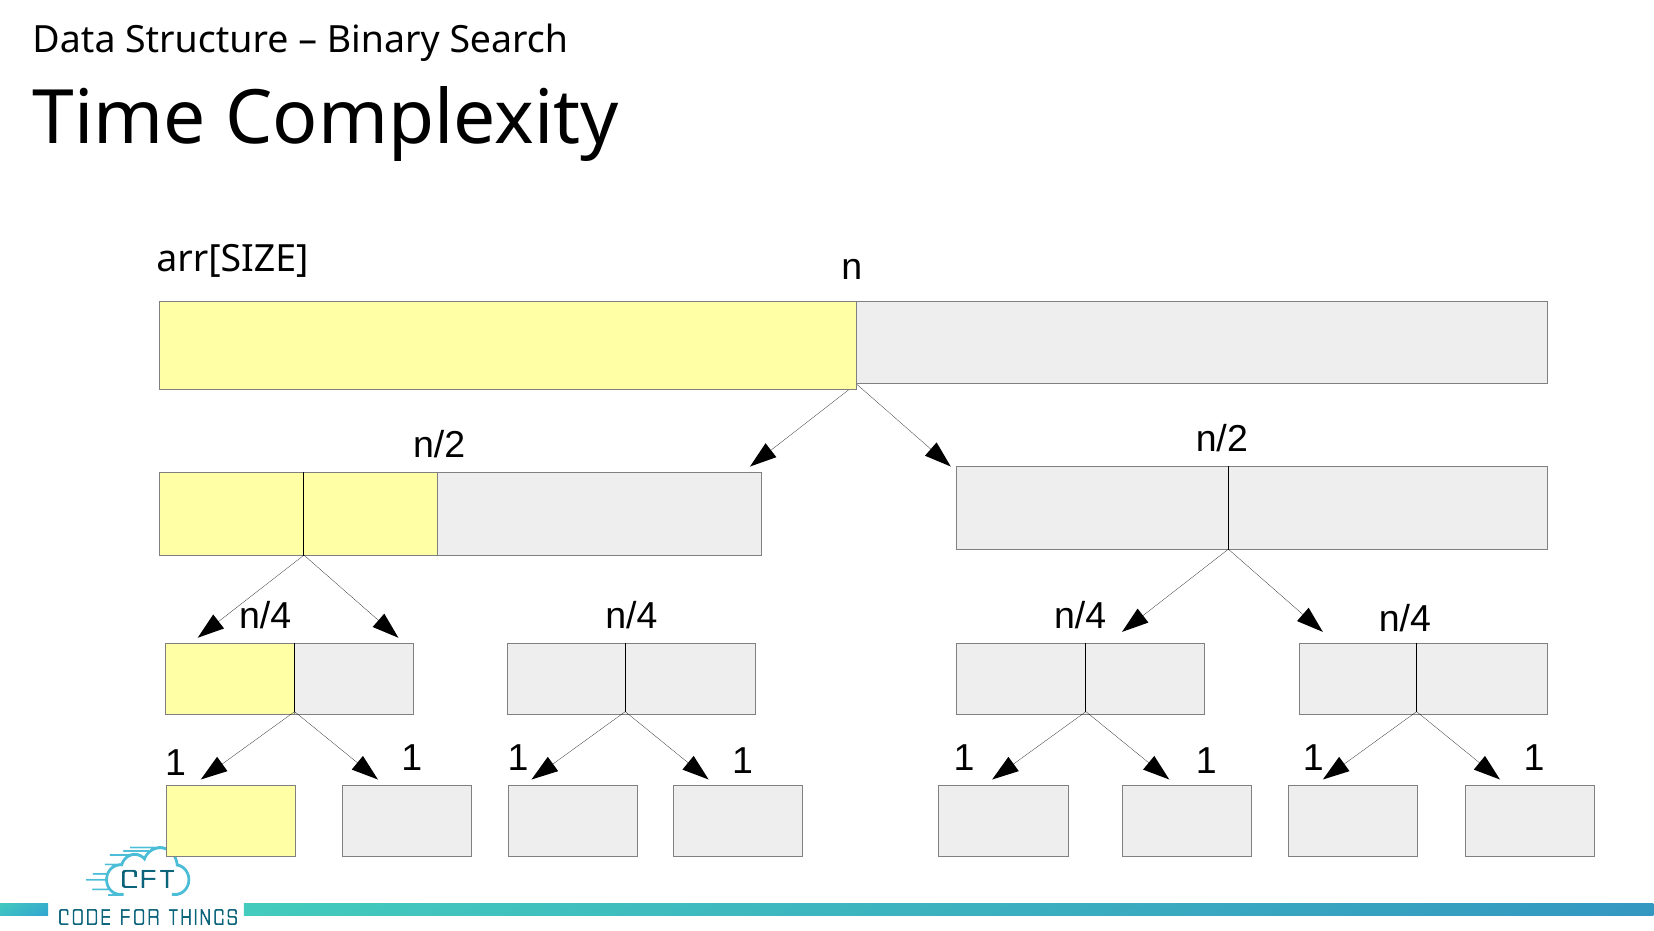

# Data Structure – Binary Search Time Complexity
arr[SIZE]
n
n/2
n/2
n/4
n/4
n/4
n/4
1
1
1
1
1
1
1
1